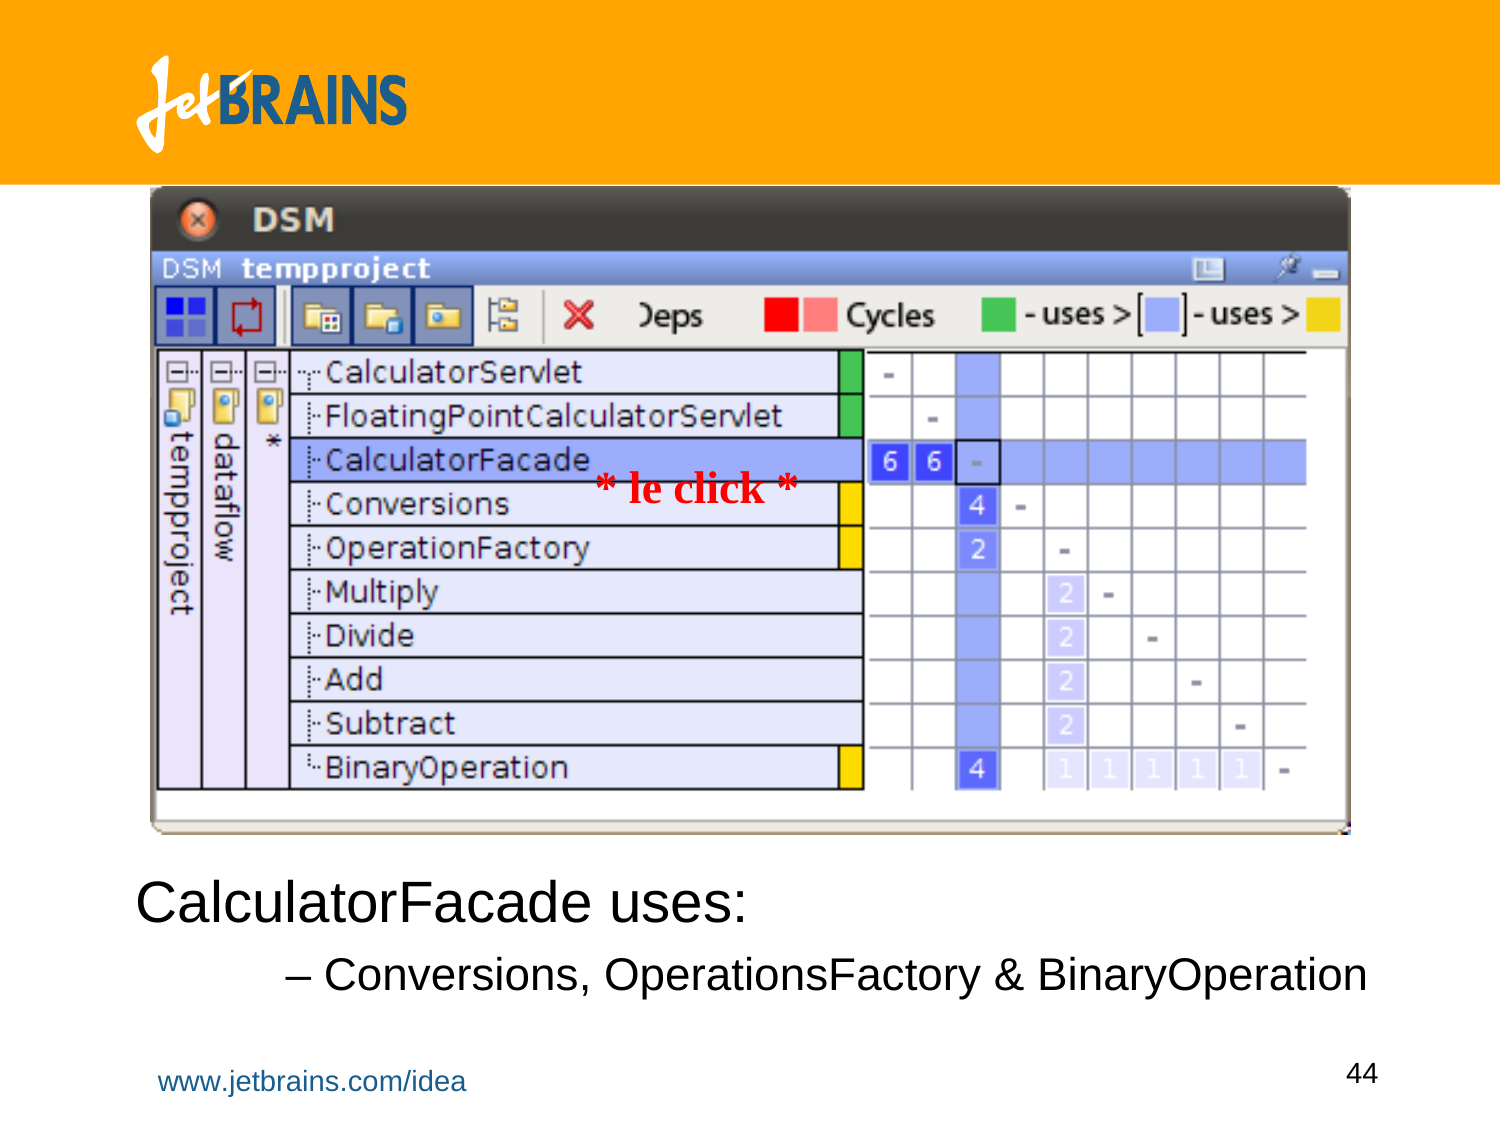

* le click *
# CalculatorFacade uses:
	– Conversions, OperationsFactory & BinaryOperation